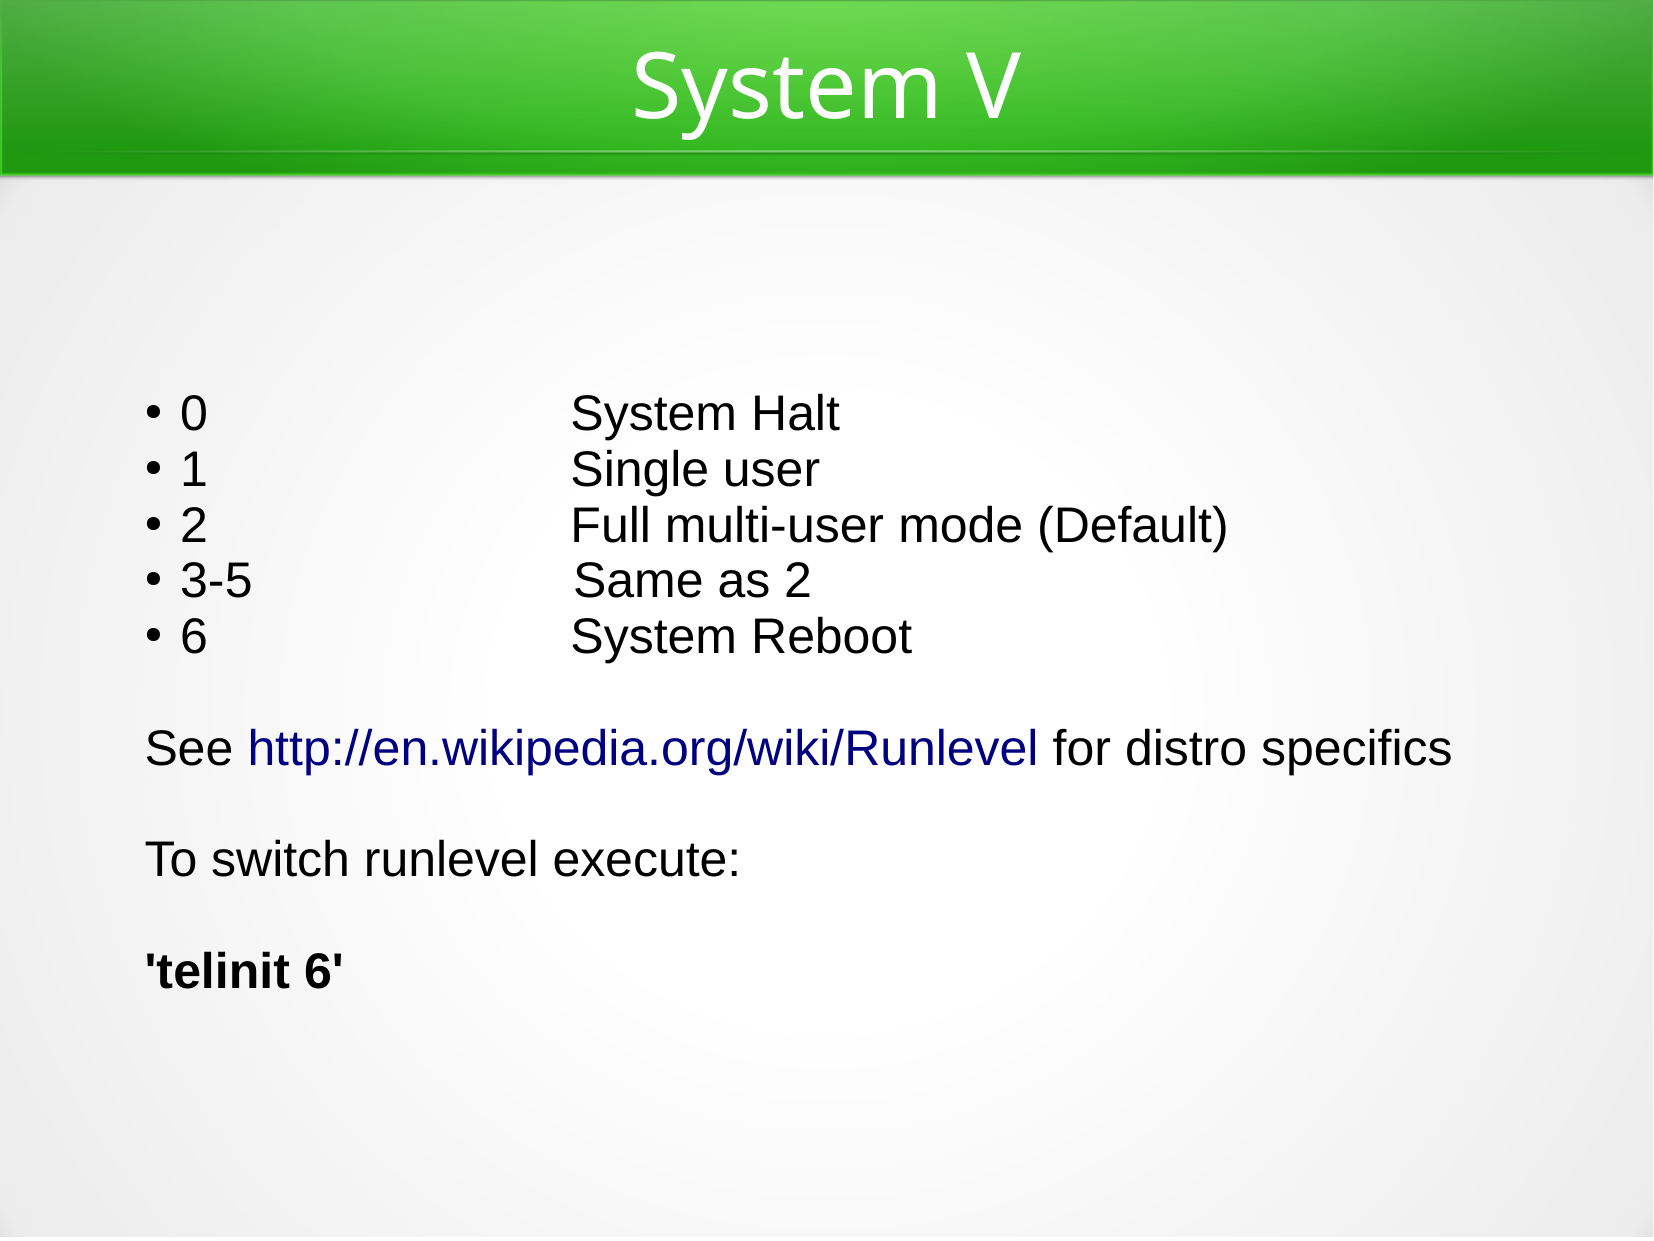

# System V
0 System Halt
1 Single user
2 Full multi-user mode (Default)
3-5 Same as 2
6 System Reboot
See http://en.wikipedia.org/wiki/Runlevel for distro specifics
To switch runlevel execute:
'telinit 6'